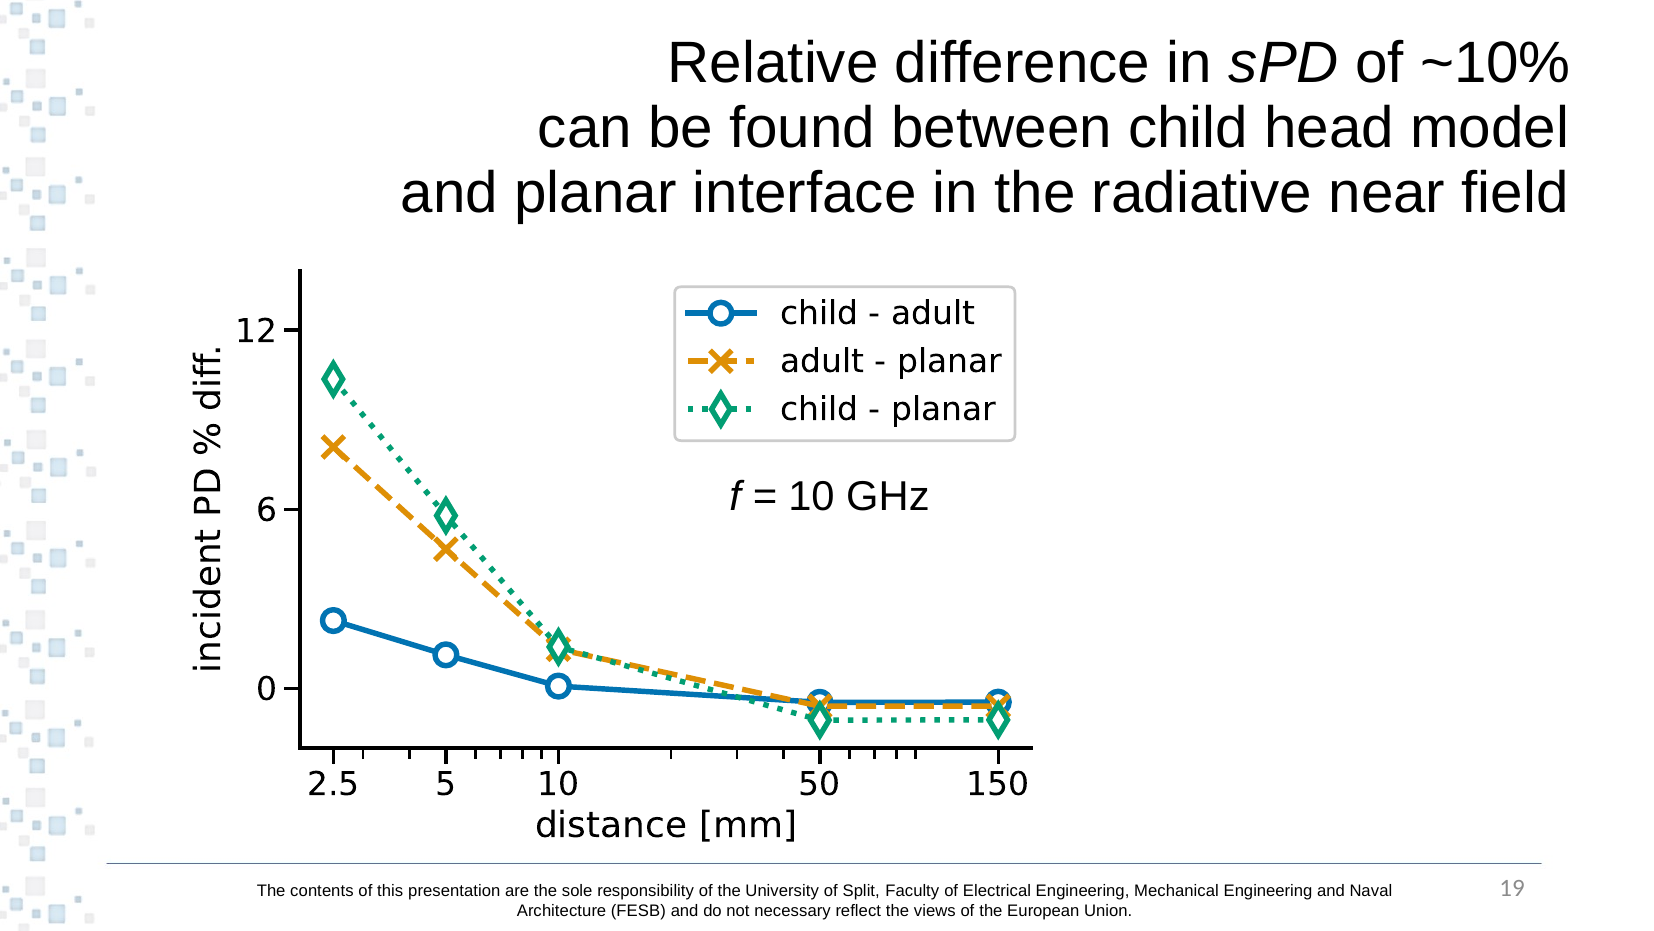

# Relative difference in sPD of ~10% can be found between child head model and planar interface in the radiative near field
f = 10 GHz
19
The contents of this presentation are the sole responsibility of the University of Split, Faculty of Electrical Engineering, Mechanical Engineering and Naval Architecture (FESB) and do not necessary reflect the views of the European Union.